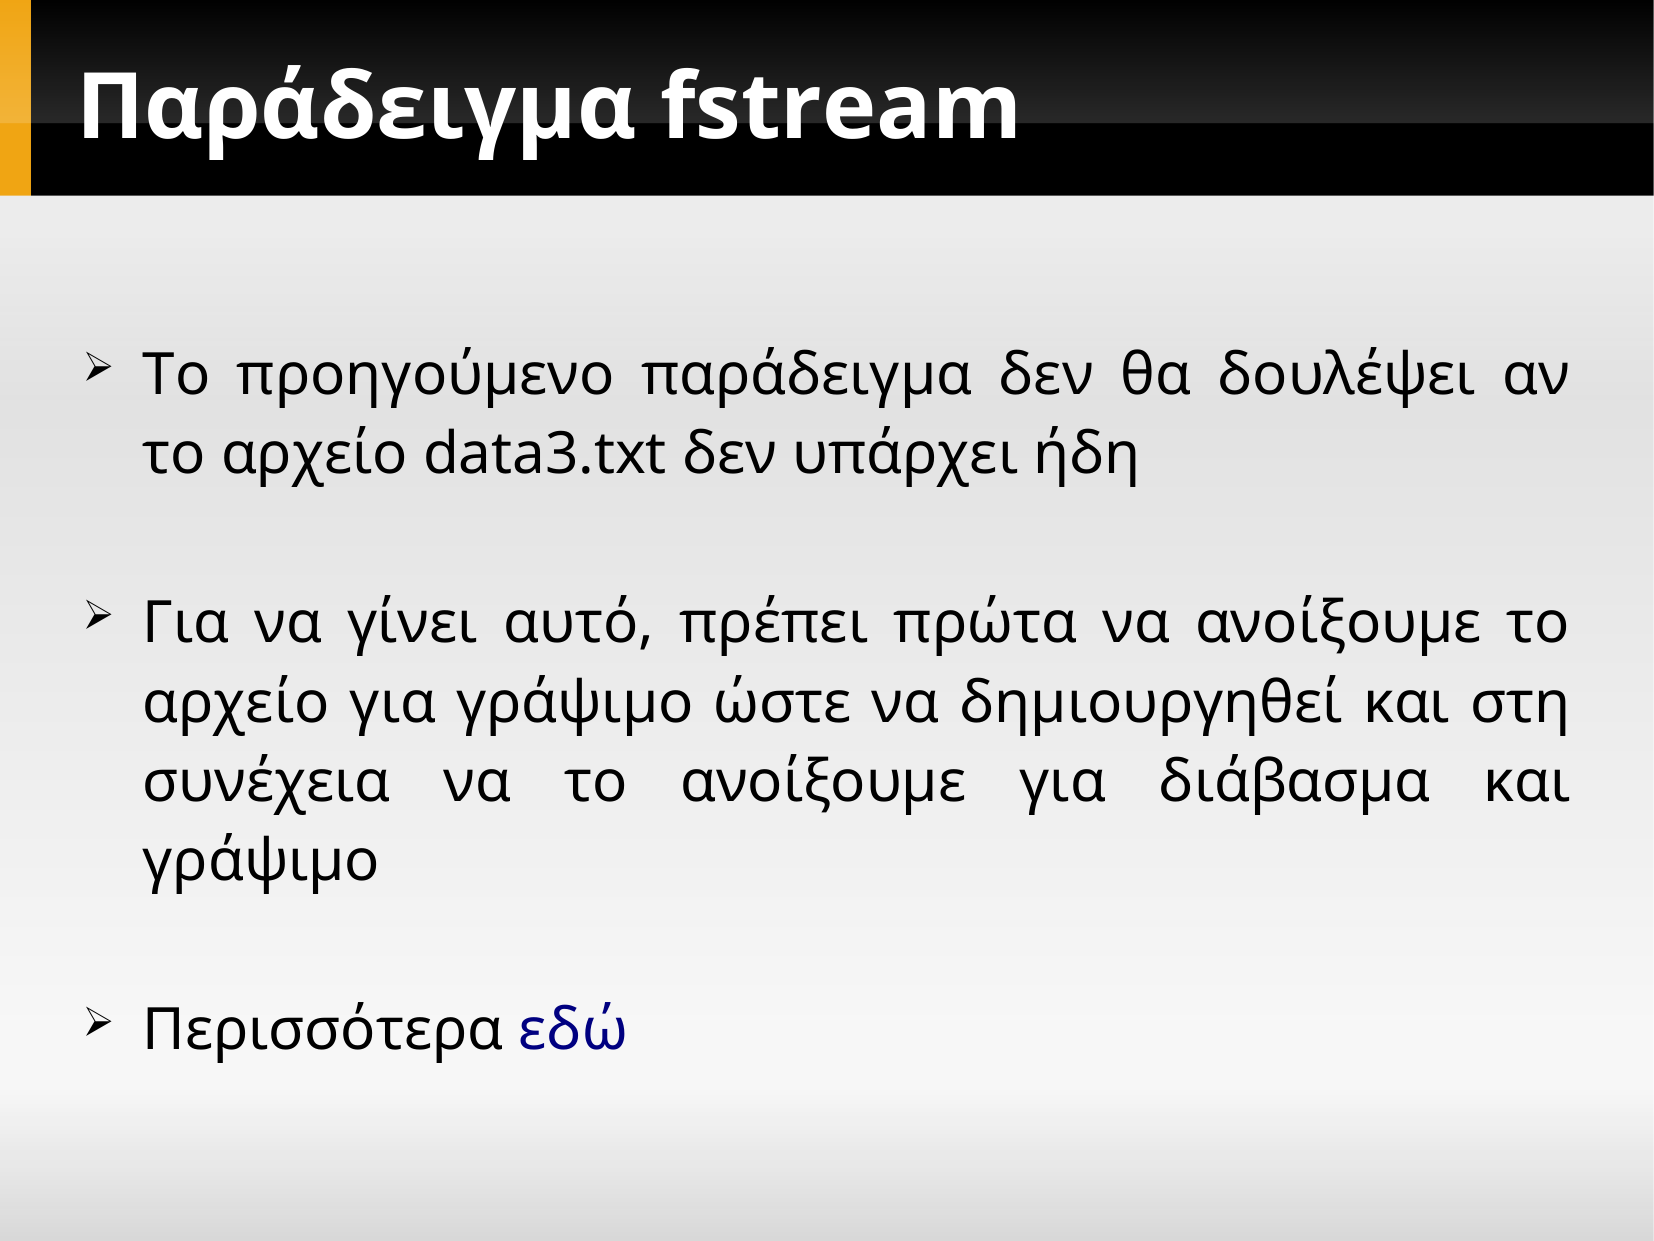

# Παράδειγμα fstream
Το προηγούμενο παράδειγμα δεν θα δουλέψει αν το αρχείο data3.txt δεν υπάρχει ήδη
Για να γίνει αυτό, πρέπει πρώτα να ανοίξουμε το αρχείο για γράψιμο ώστε να δημιουργηθεί και στη συνέχεια να το ανοίξουμε για διάβασμα και γράψιμο
Περισσότερα εδώ